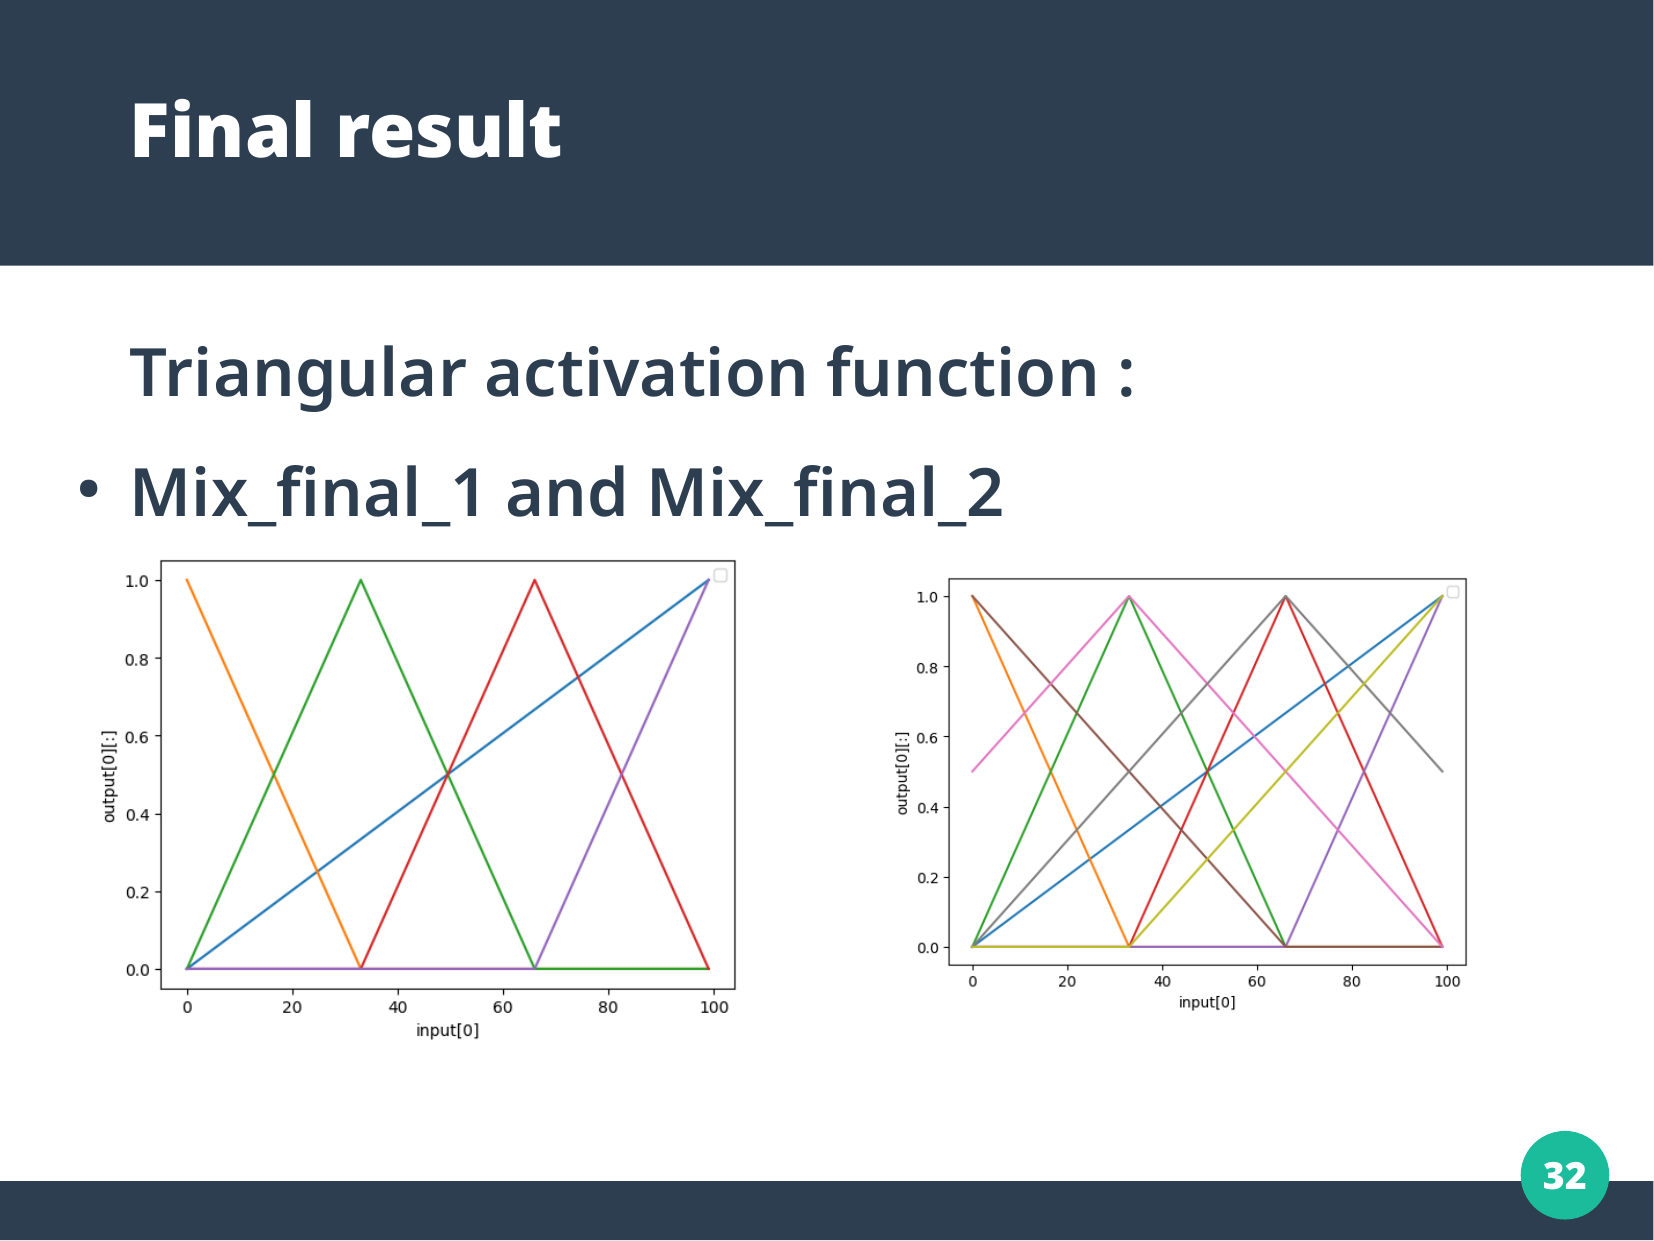

# Final result
Triangular activation function :
Mix_final_1 and Mix_final_2
32